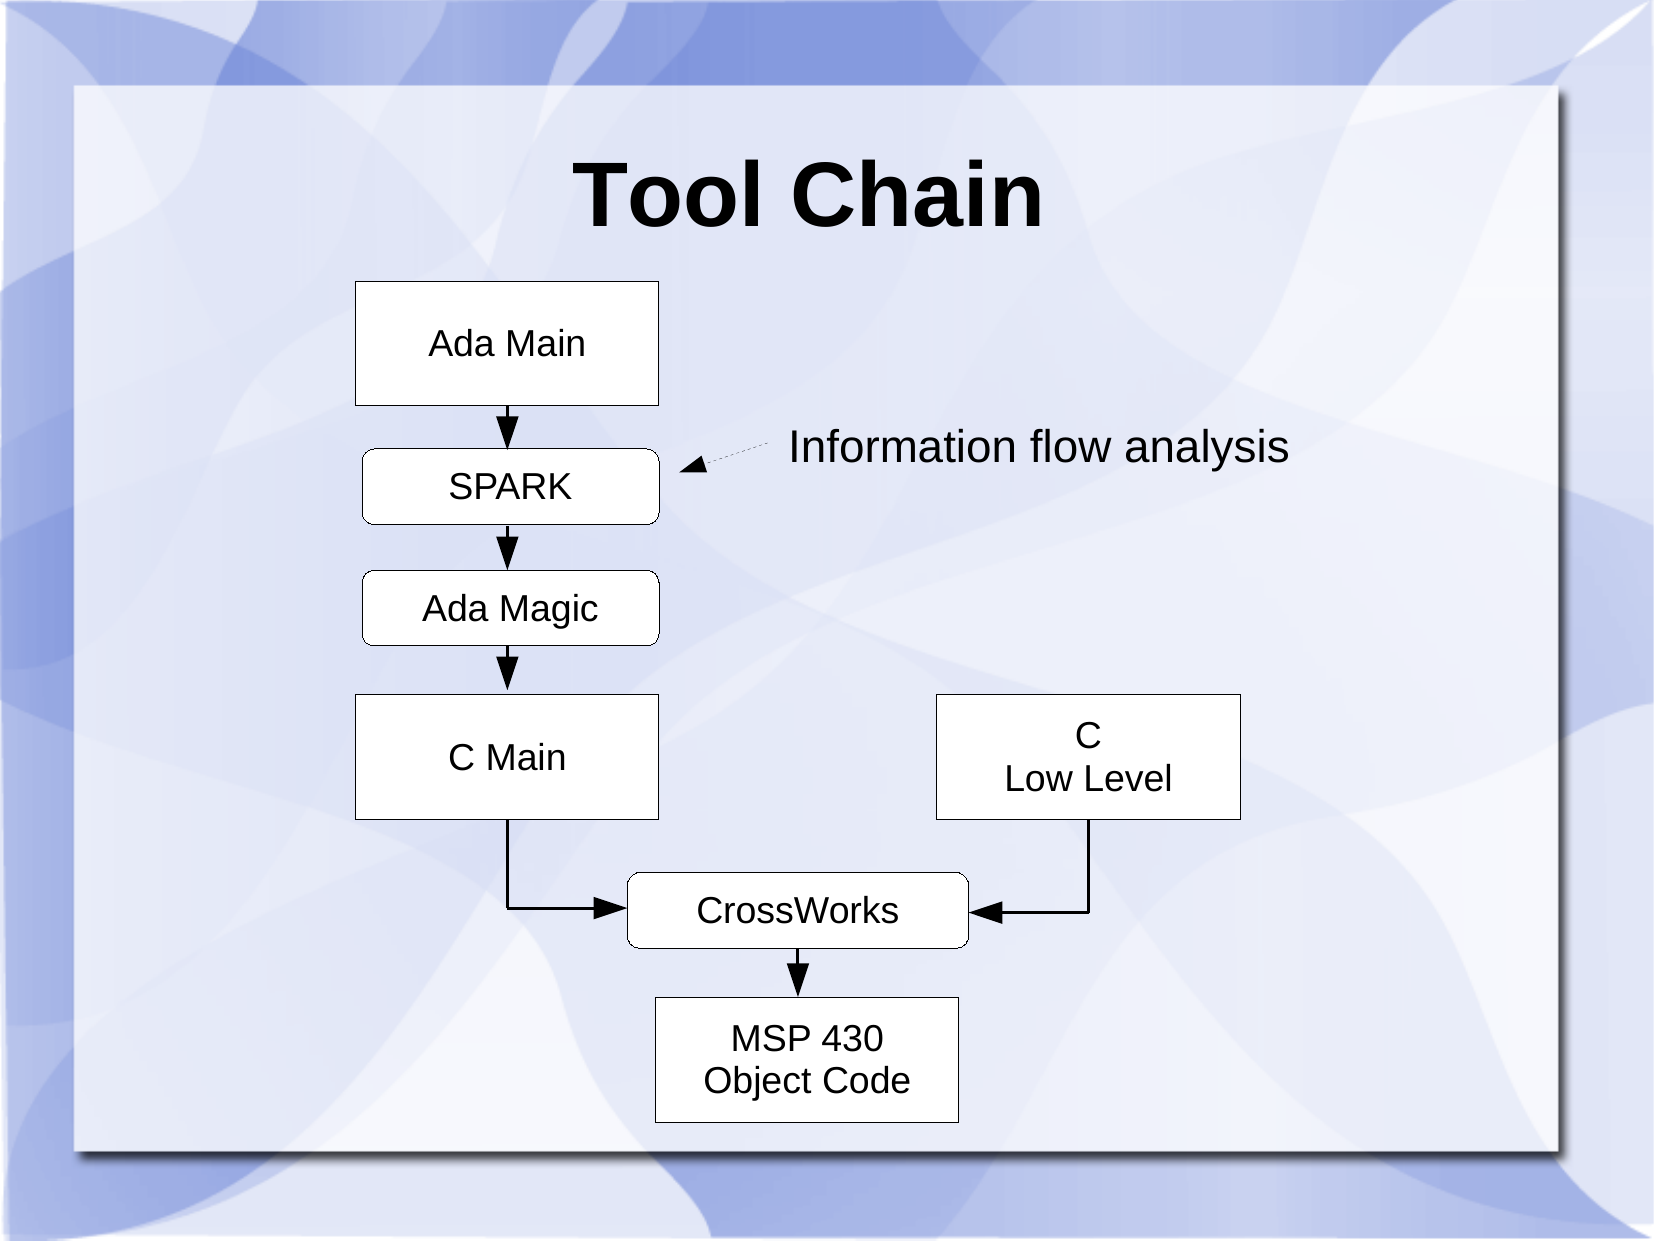

# Tool Chain
Ada Main
Information flow analysis
SPARK
Ada Magic
C Main
C
Low Level
CrossWorks
MSP 430
Object Code